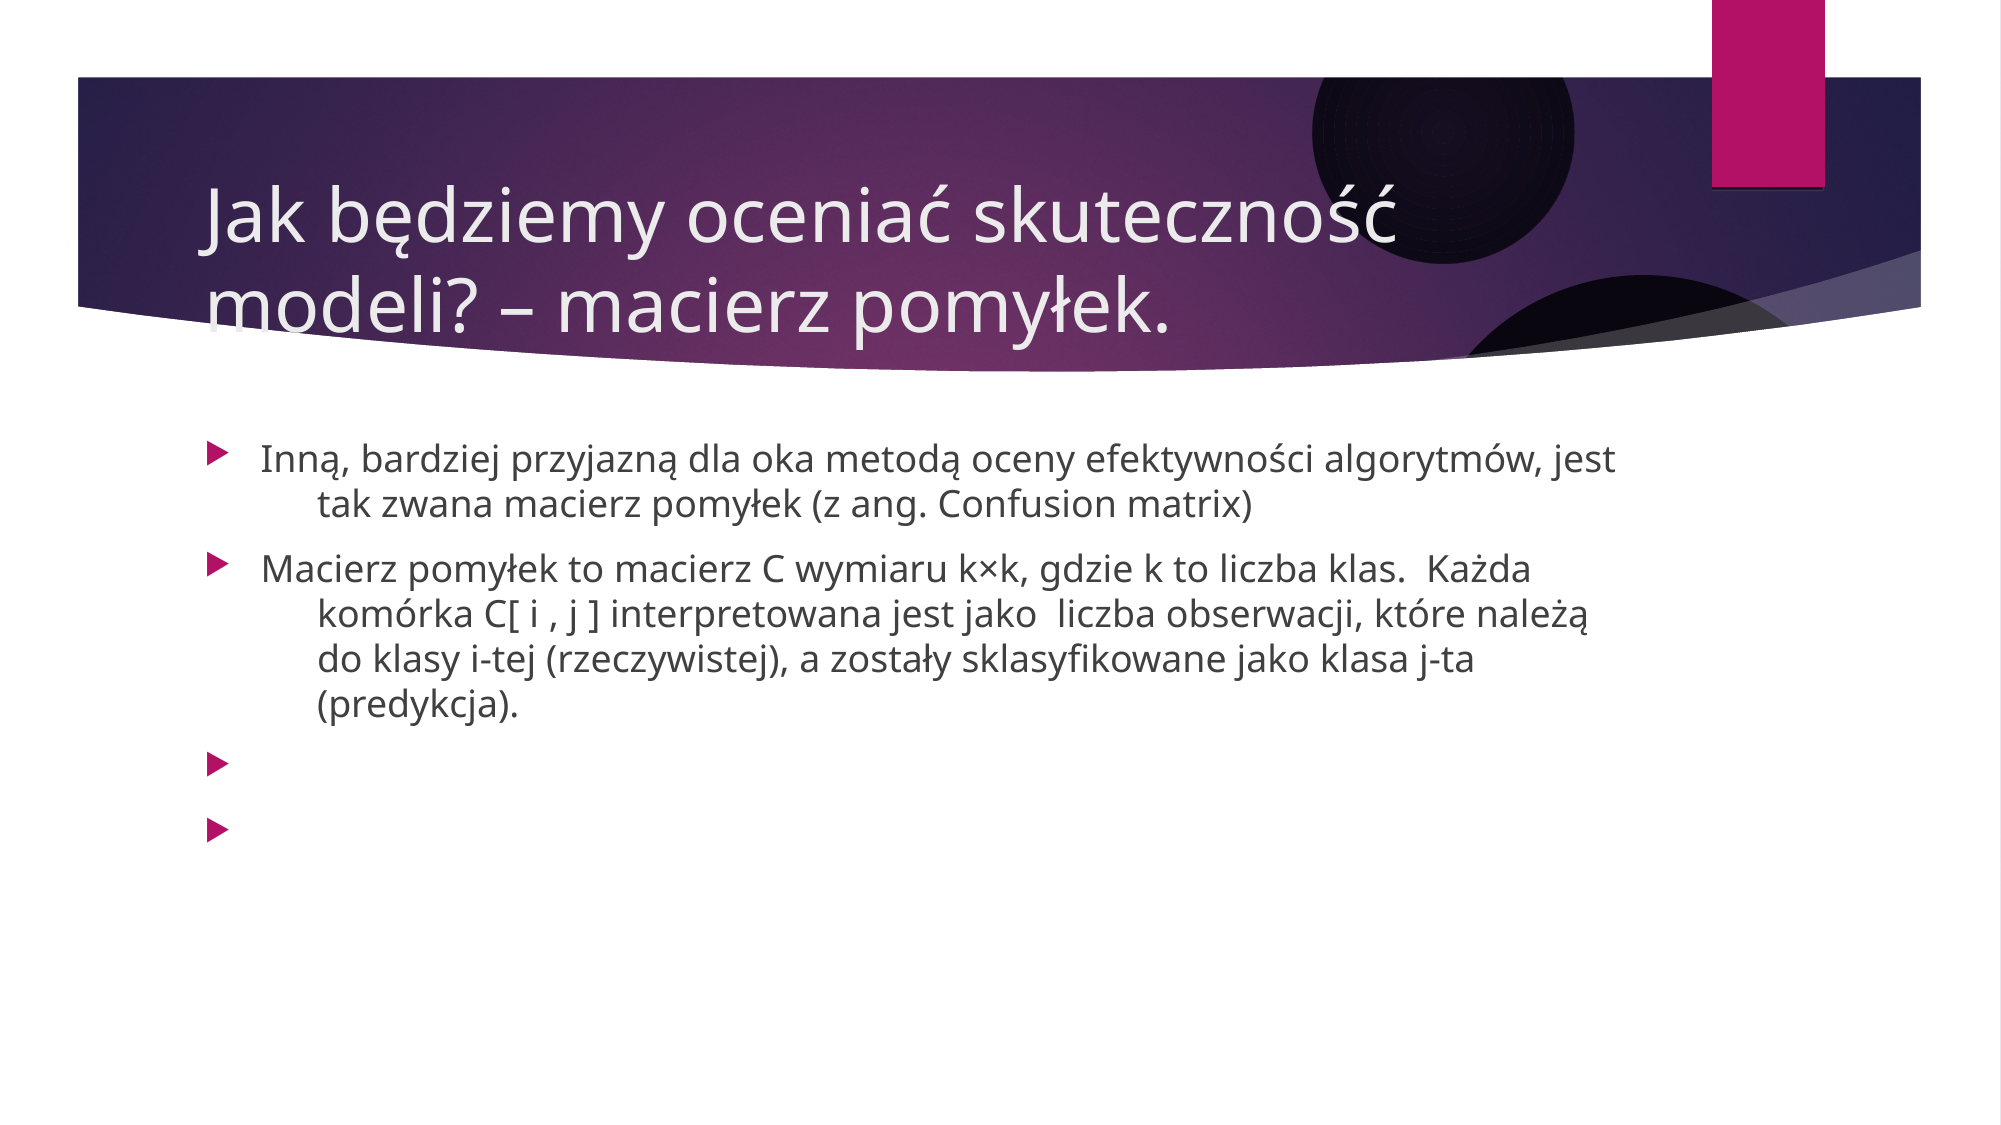

# Jak będziemy oceniać skuteczność modeli? – macierz pomyłek.
Inną, bardziej przyjazną dla oka metodą oceny efektywności algorytmów, jest tak zwana macierz pomyłek (z ang. Confusion matrix)
Macierz pomyłek to macierz C wymiaru k×k, gdzie k to liczba klas. Każda komórka C[ i , j ] interpretowana jest jako liczba obserwacji, które należą do klasy i-tej (rzeczywistej), a zostały sklasyfikowane jako klasa j-ta (predykcja).